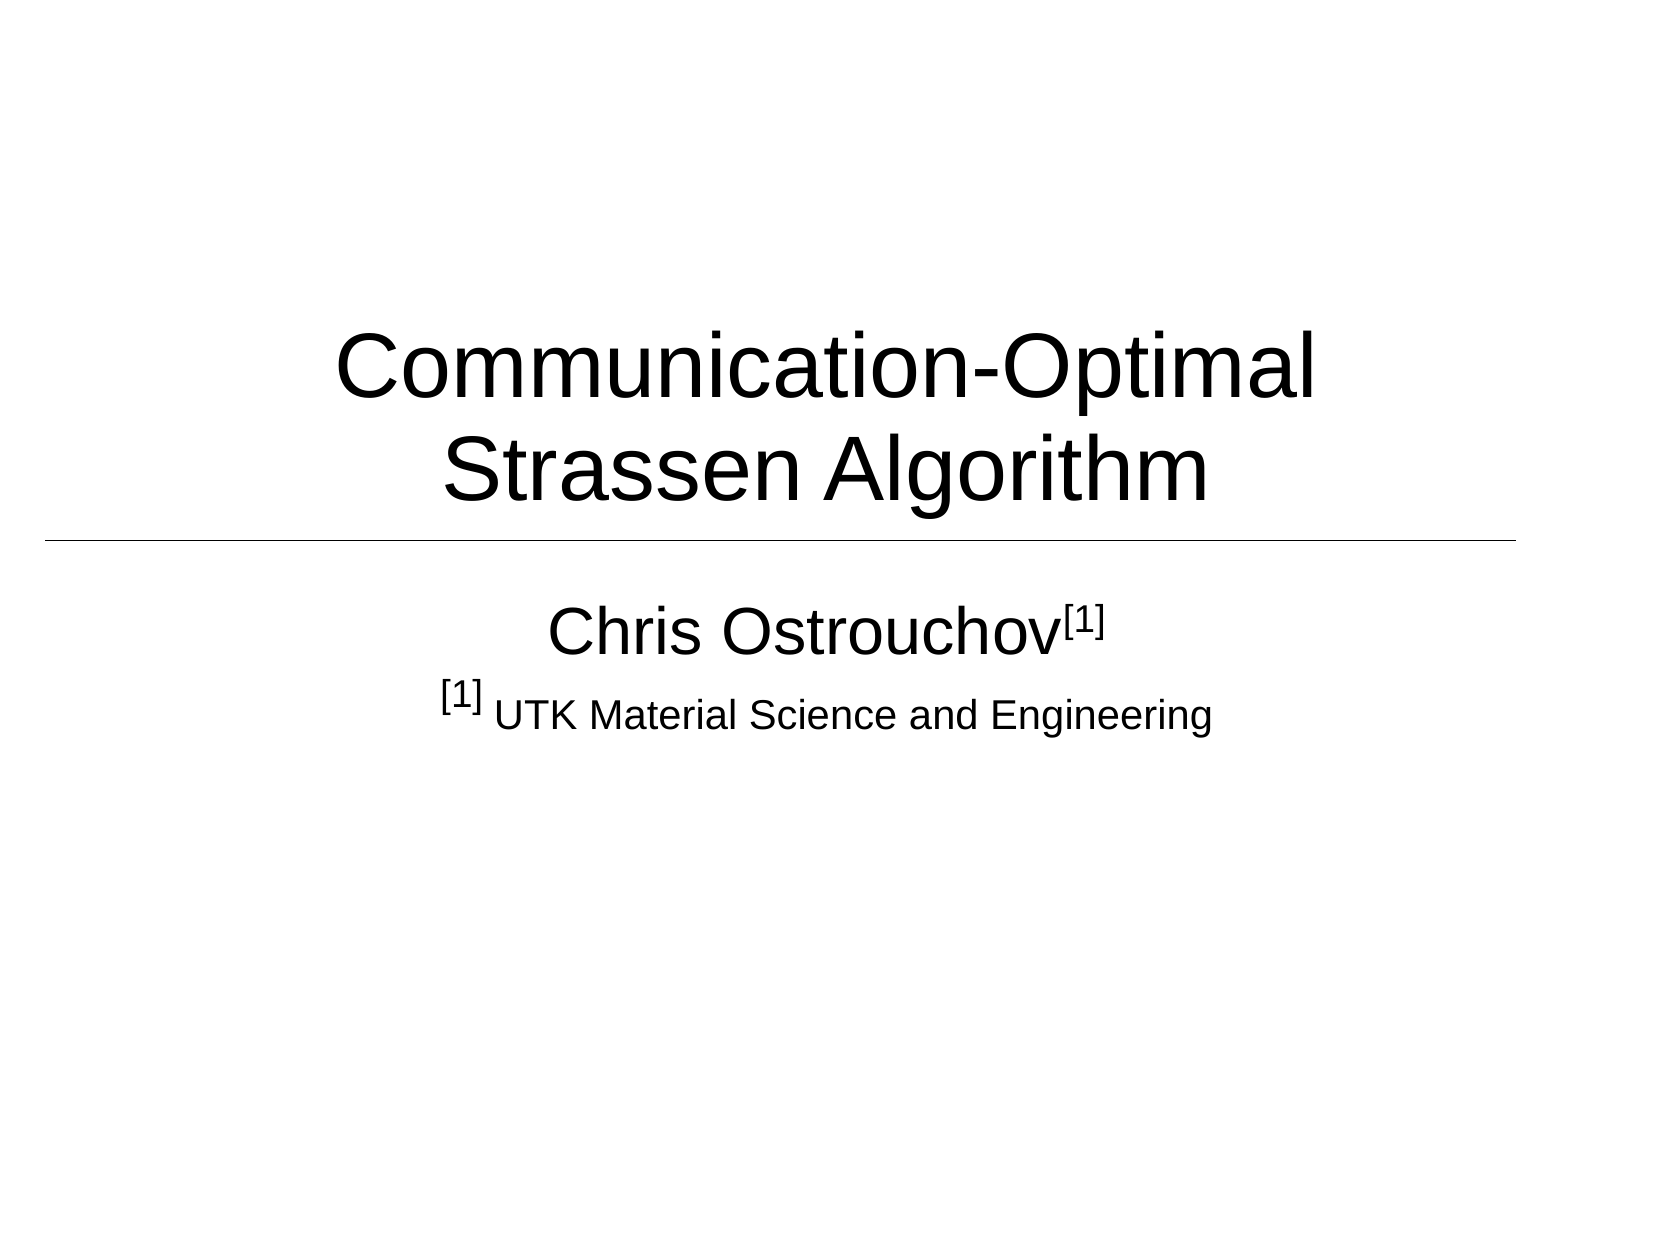

# Communication-Optimal
Strassen Algorithm
Chris Ostrouchov[1]
[1] UTK Material Science and Engineering